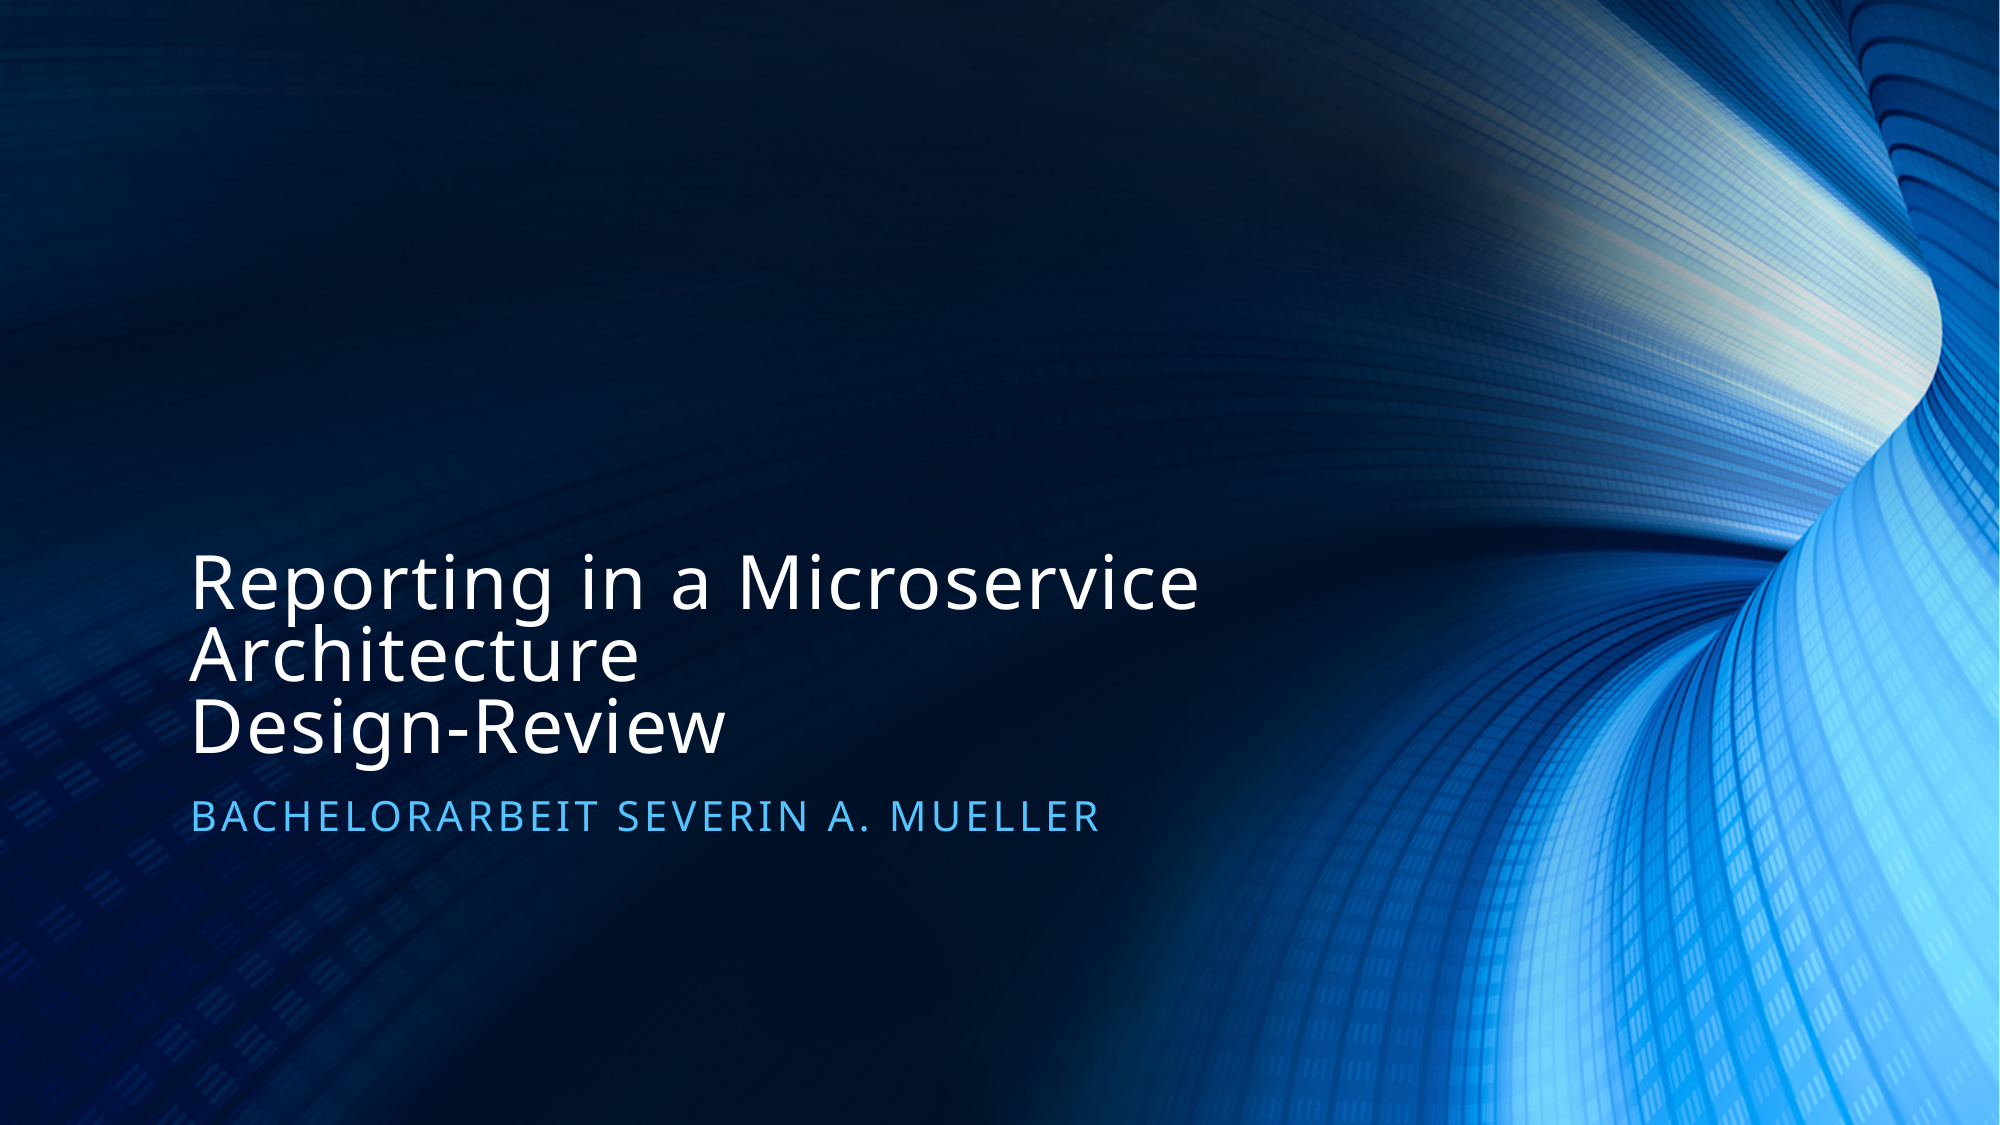

# Reporting in a Microservice Architecture Design-Review
Bachelorarbeit severin a. mueller